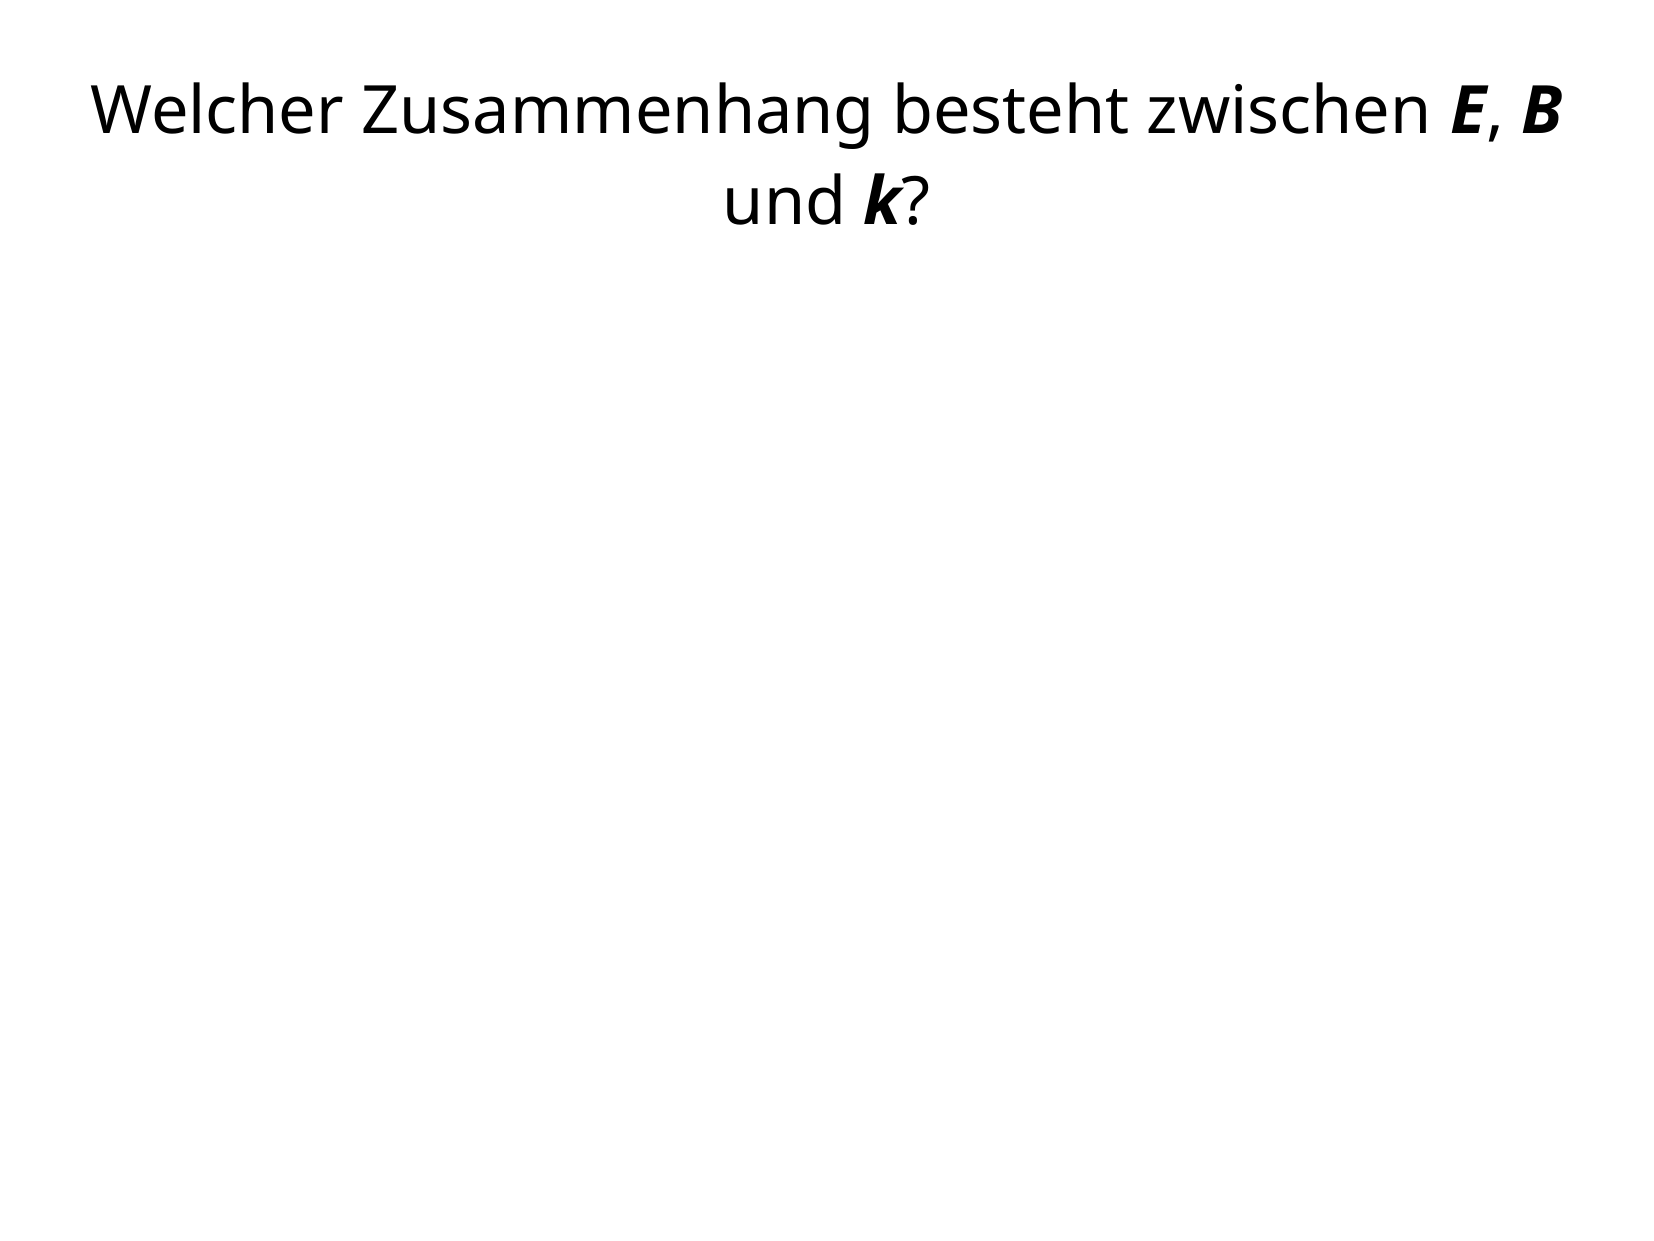

# Welcher Zusammenhang besteht zwischen E, B und k?